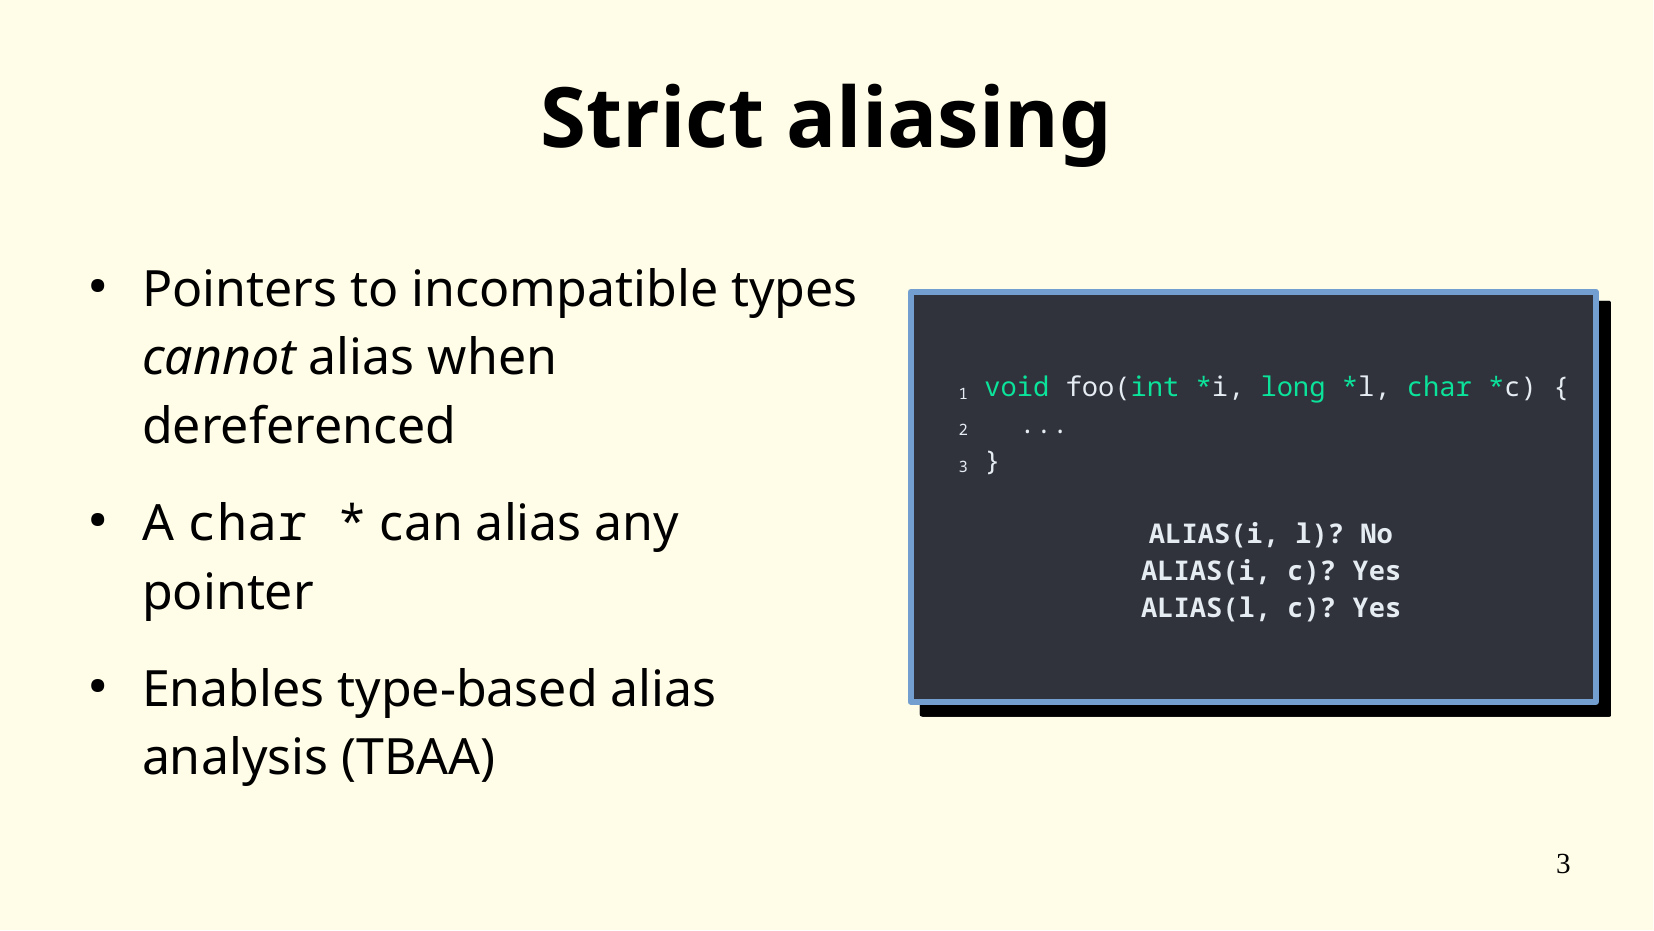

# Strict aliasing
Pointers to incompatible types cannot alias when dereferenced
A char * can alias any pointer
Enables type-based alias analysis (TBAA)
 1 void foo(int *i, long *l, char *c) {
 2 ...
 3 }
ALIAS(i, l)? No
ALIAS(i, c)? Yes
ALIAS(l, c)? Yes
3